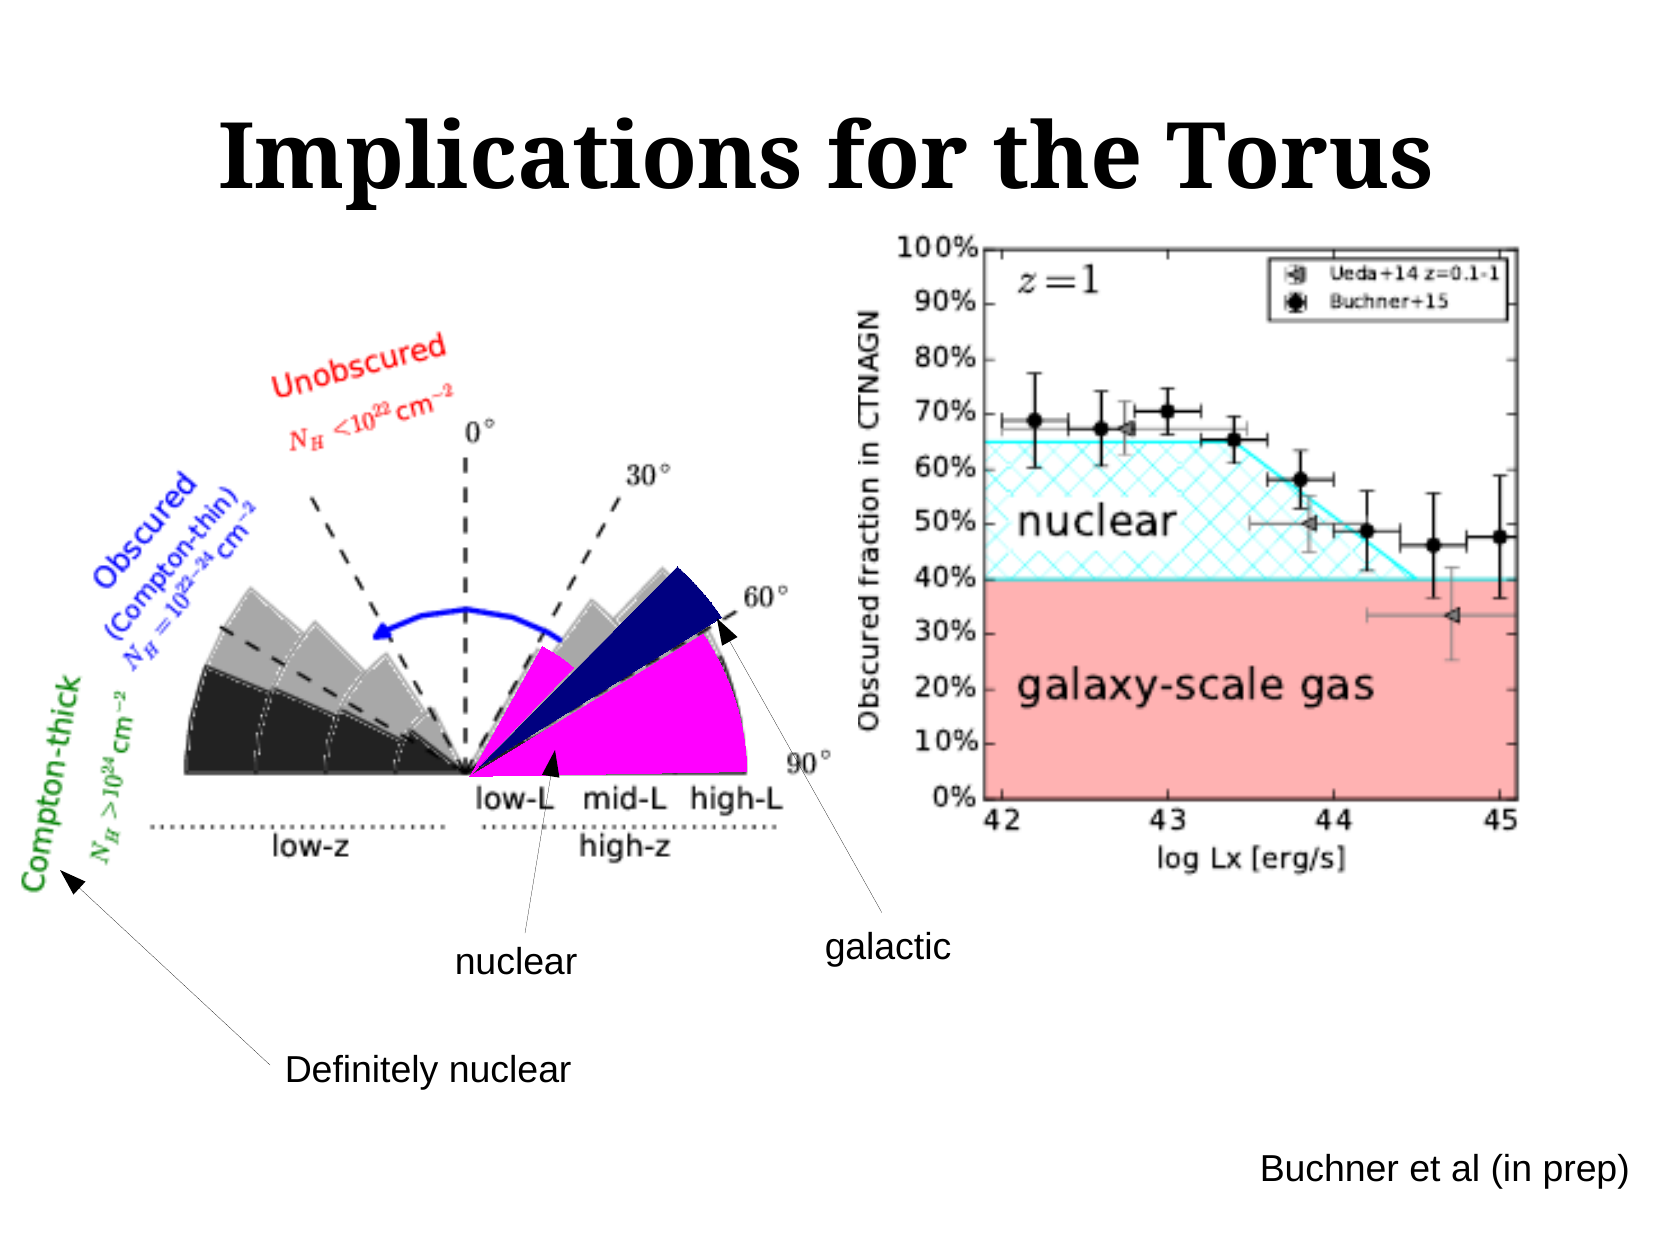

# Implications for the Torus
galactic
nuclear
Definitely nuclear
Buchner et al (in prep)